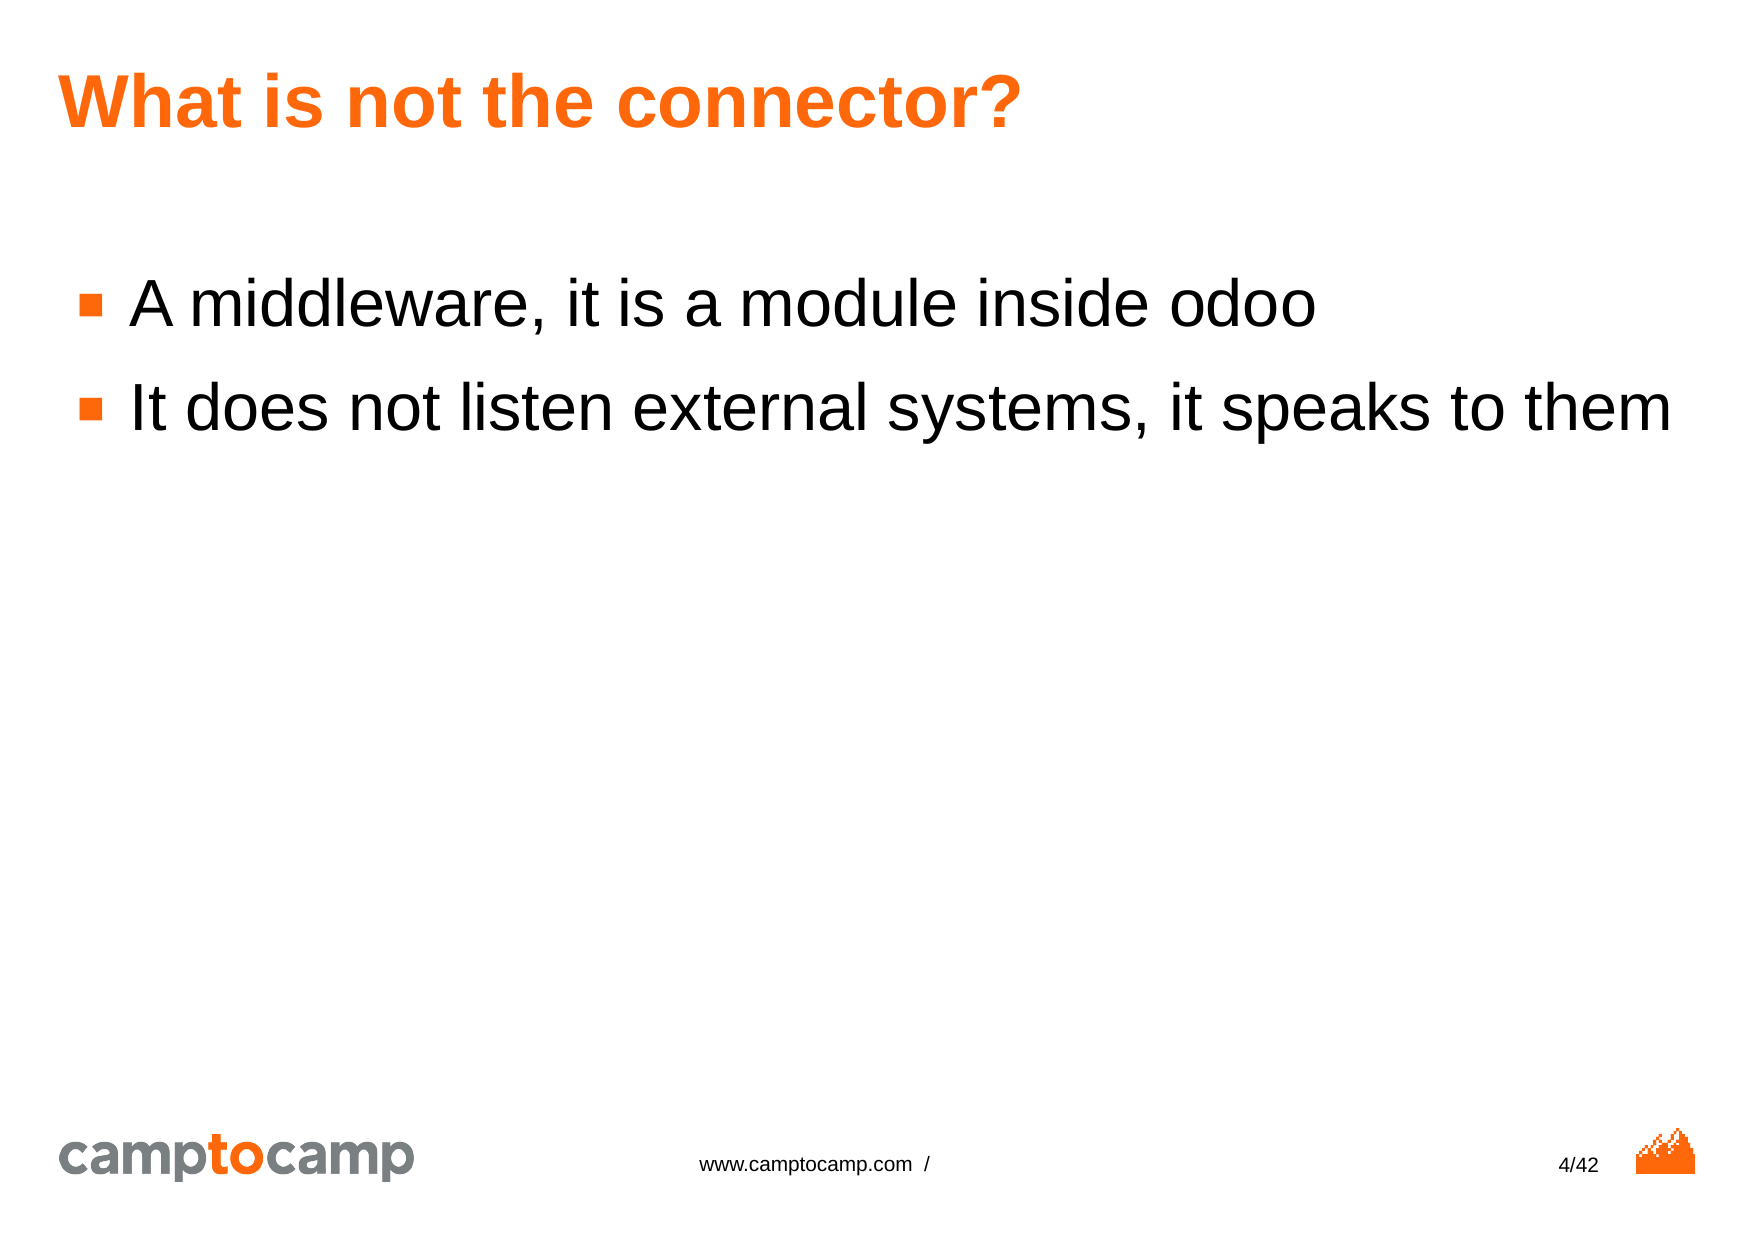

# What is not the connector?
A middleware, it is a module inside odoo
It does not listen external systems, it speaks to them